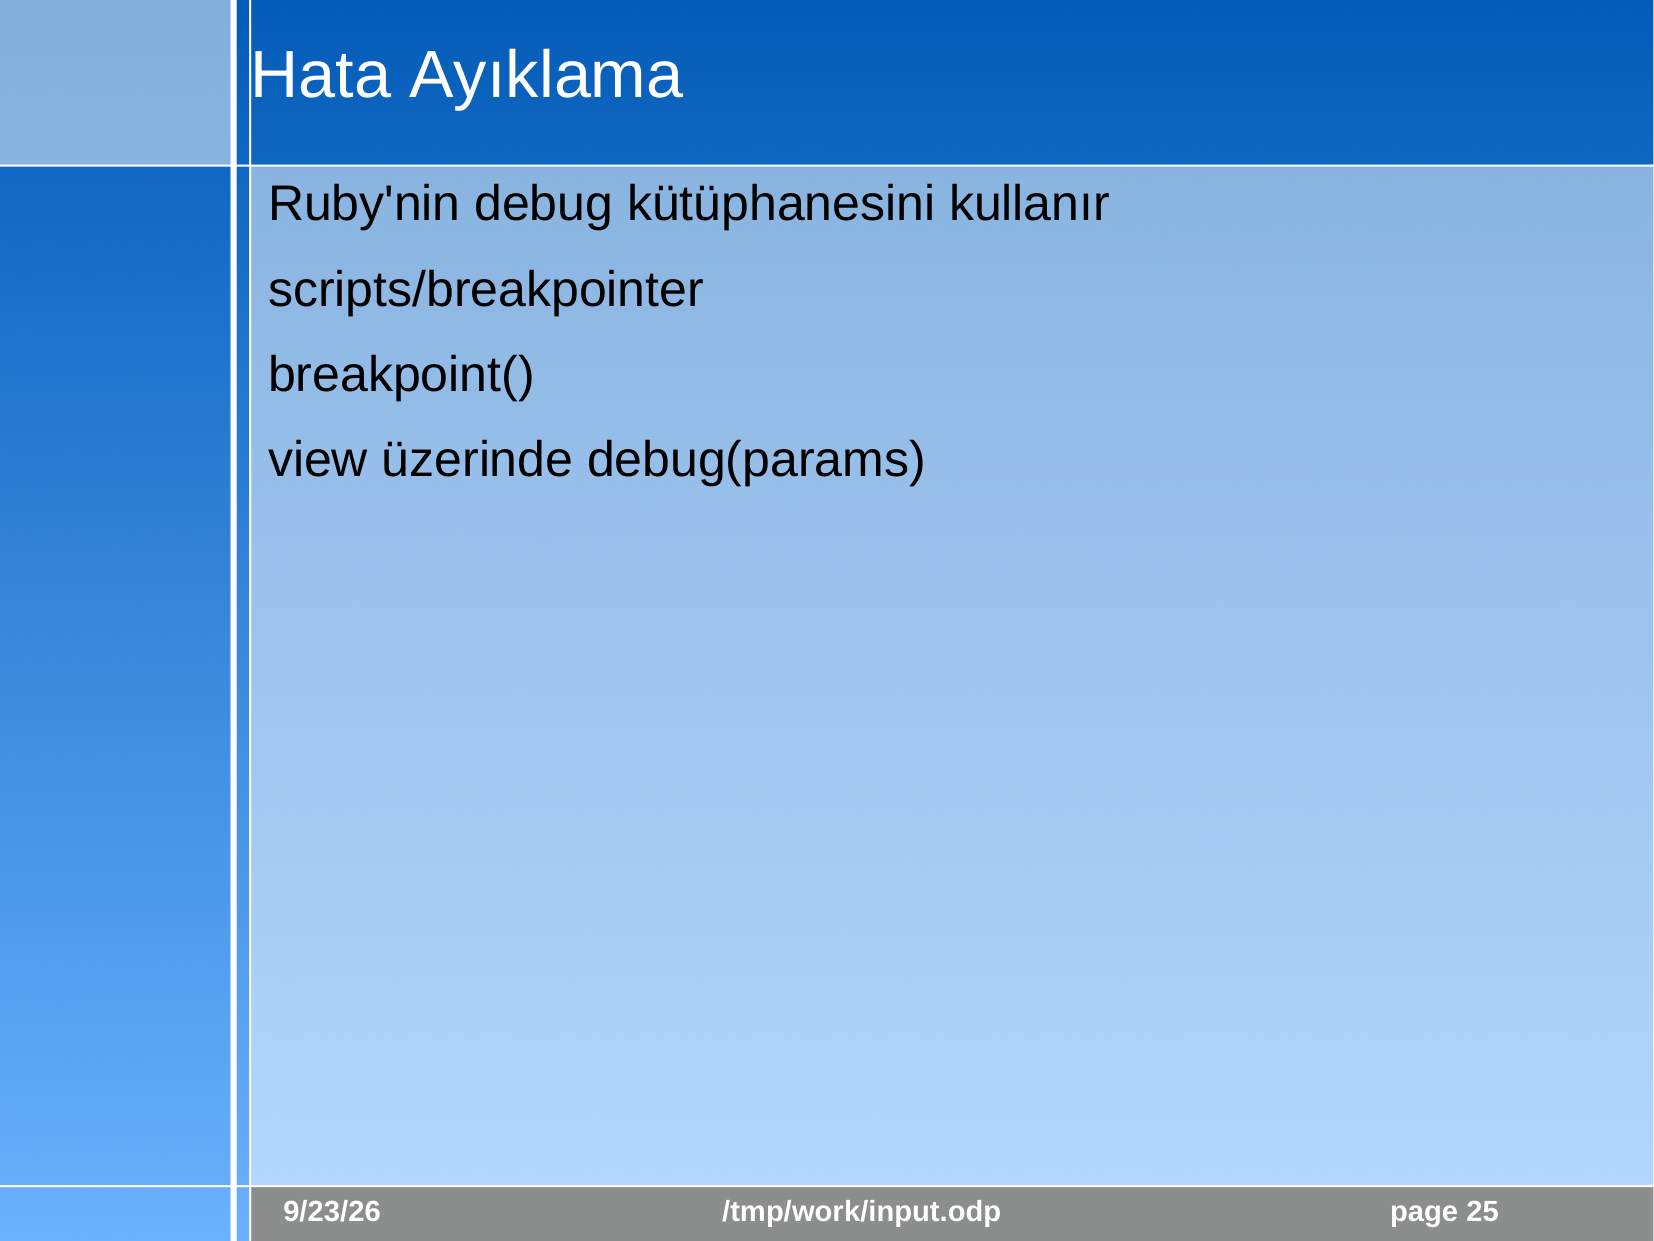

# Hata Ayıklama
Ruby'nin debug kütüphanesini kullanır
scripts/breakpointer
breakpoint()
view üzerinde debug(params)